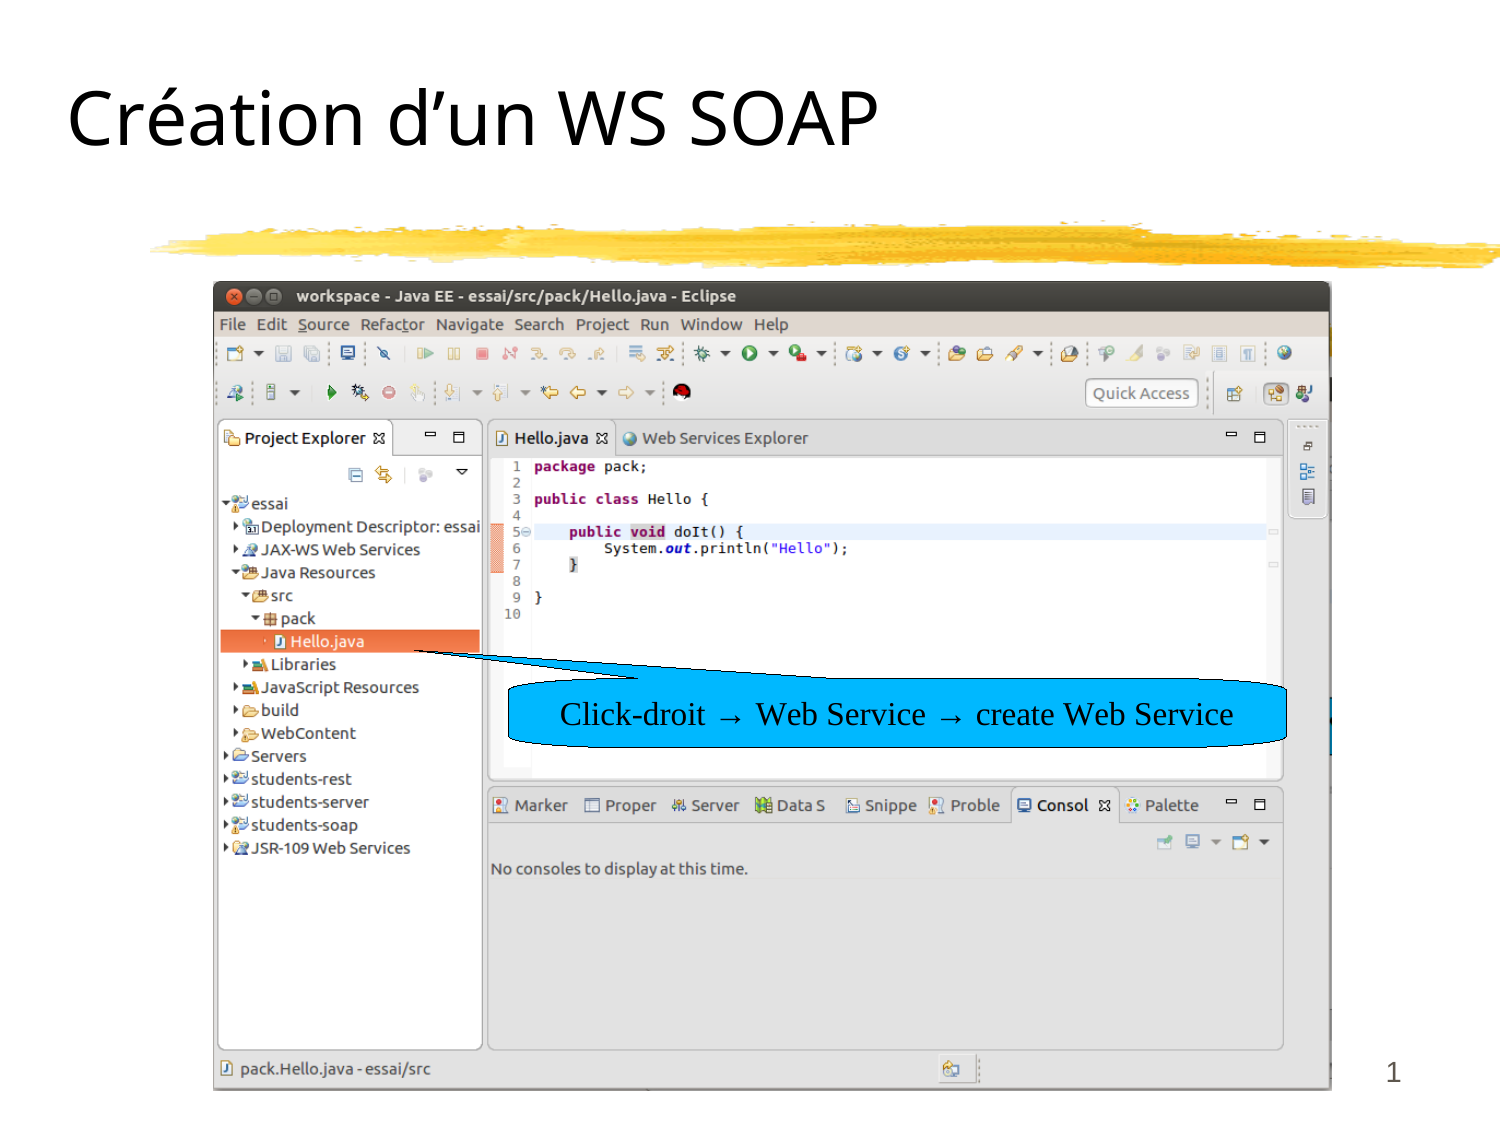

# Création d’un WS SOAP
Click-droit → Web Service → create Web Service